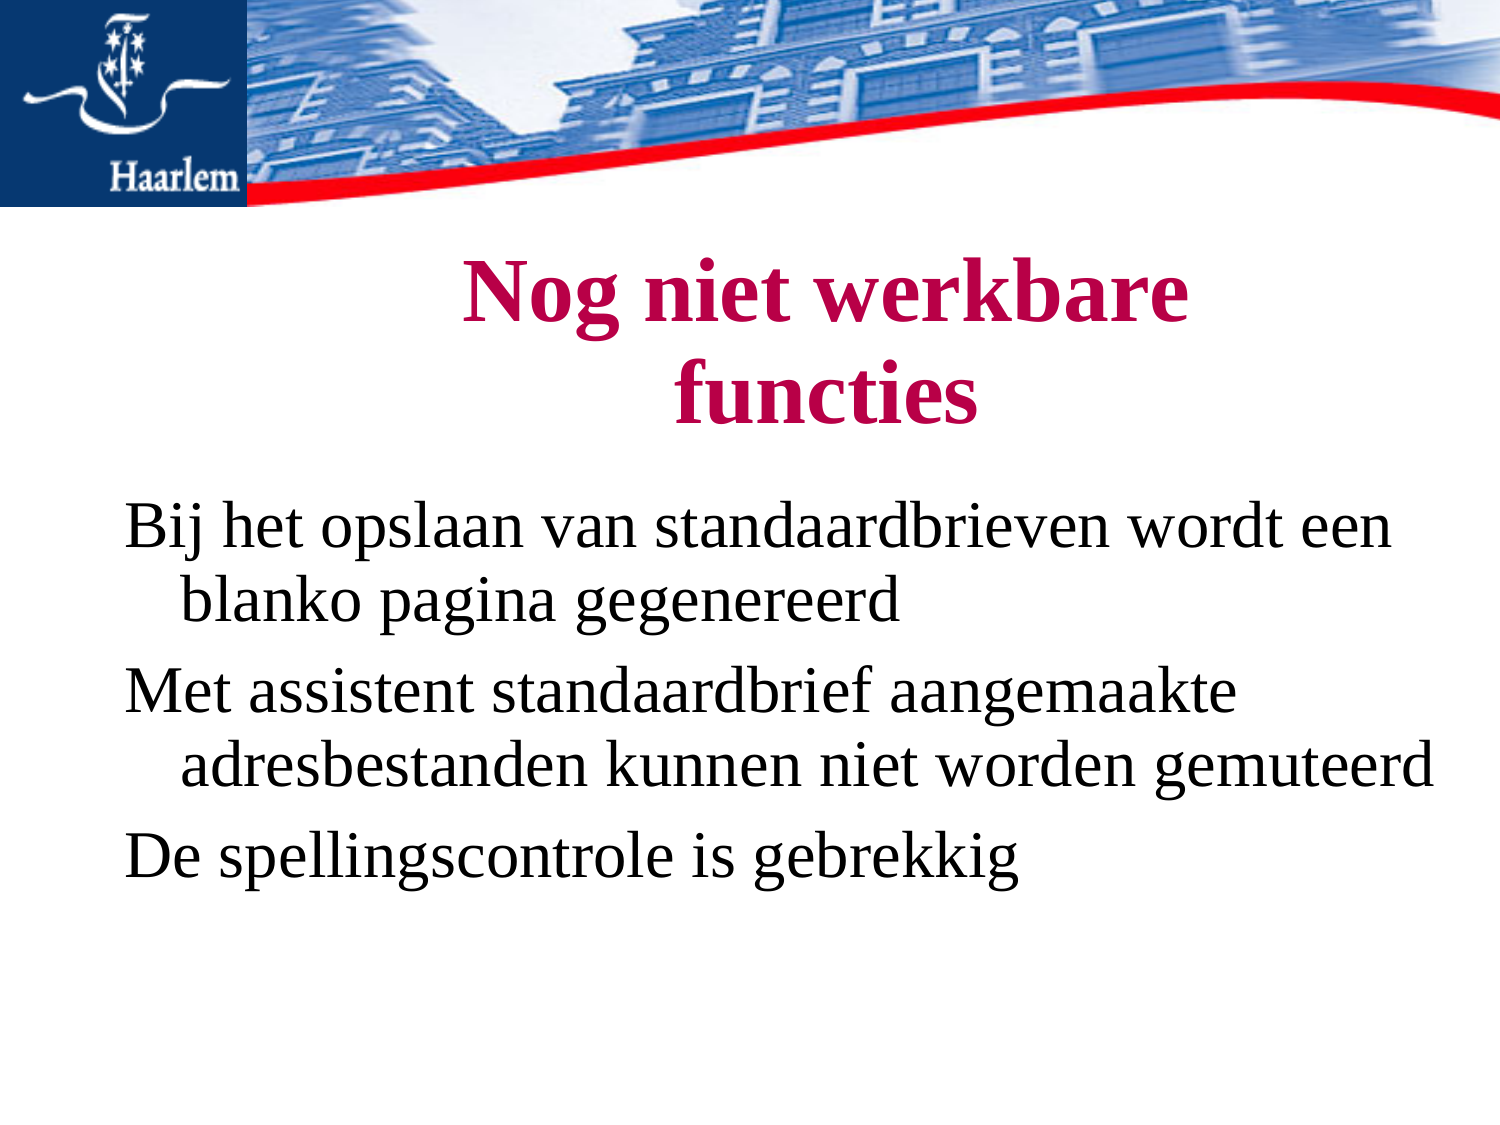

# Nog niet werkbare functies
Bij het opslaan van standaardbrieven wordt een blanko pagina gegenereerd
Met assistent standaardbrief aangemaakte adresbestanden kunnen niet worden gemuteerd
De spellingscontrole is gebrekkig